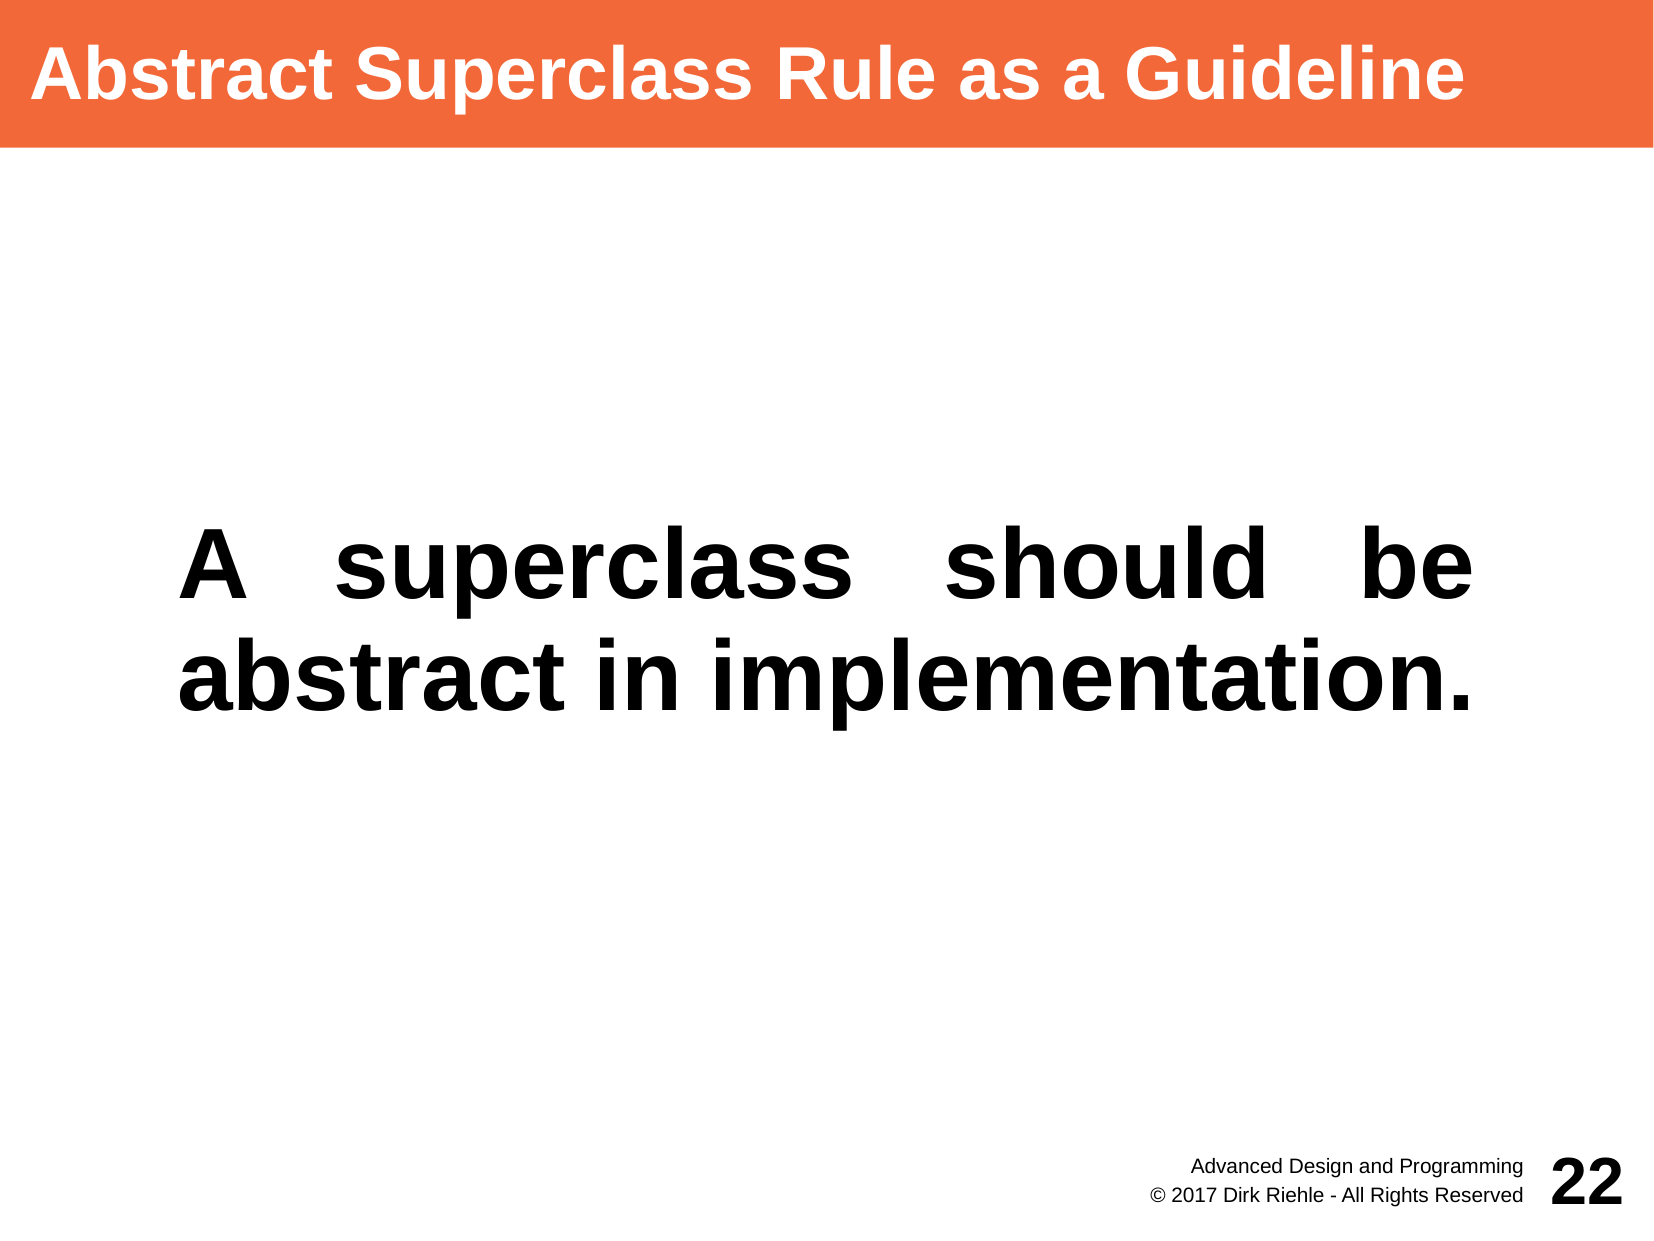

# Abstract Superclass Rule as a Guideline
A superclass should be abstract in implementation.
Advanced Design and Programming
22
© 2017 Dirk Riehle - All Rights Reserved